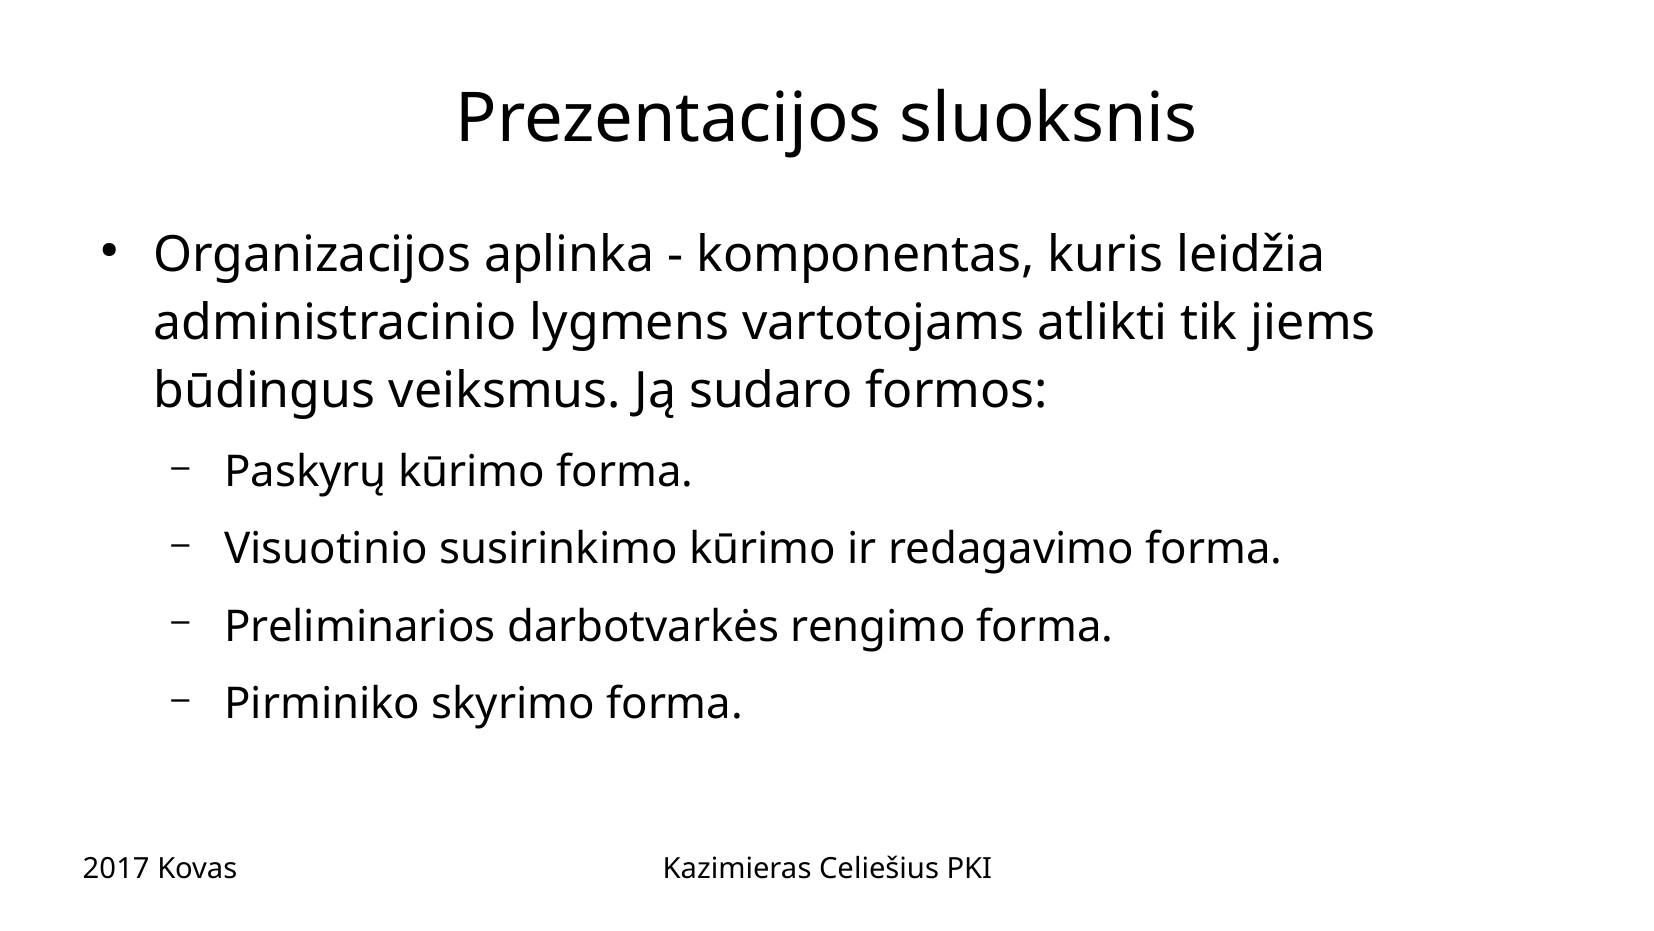

# Prezentacijos sluoksnis
Organizacijos aplinka - komponentas, kuris leidžia administracinio lygmens vartotojams atlikti tik jiems būdingus veiksmus. Ją sudaro formos:
Paskyrų kūrimo forma.
Visuotinio susirinkimo kūrimo ir redagavimo forma.
Preliminarios darbotvarkės rengimo forma.
Pirminiko skyrimo forma.
2017 Kovas
Kazimieras Celiešius PKI